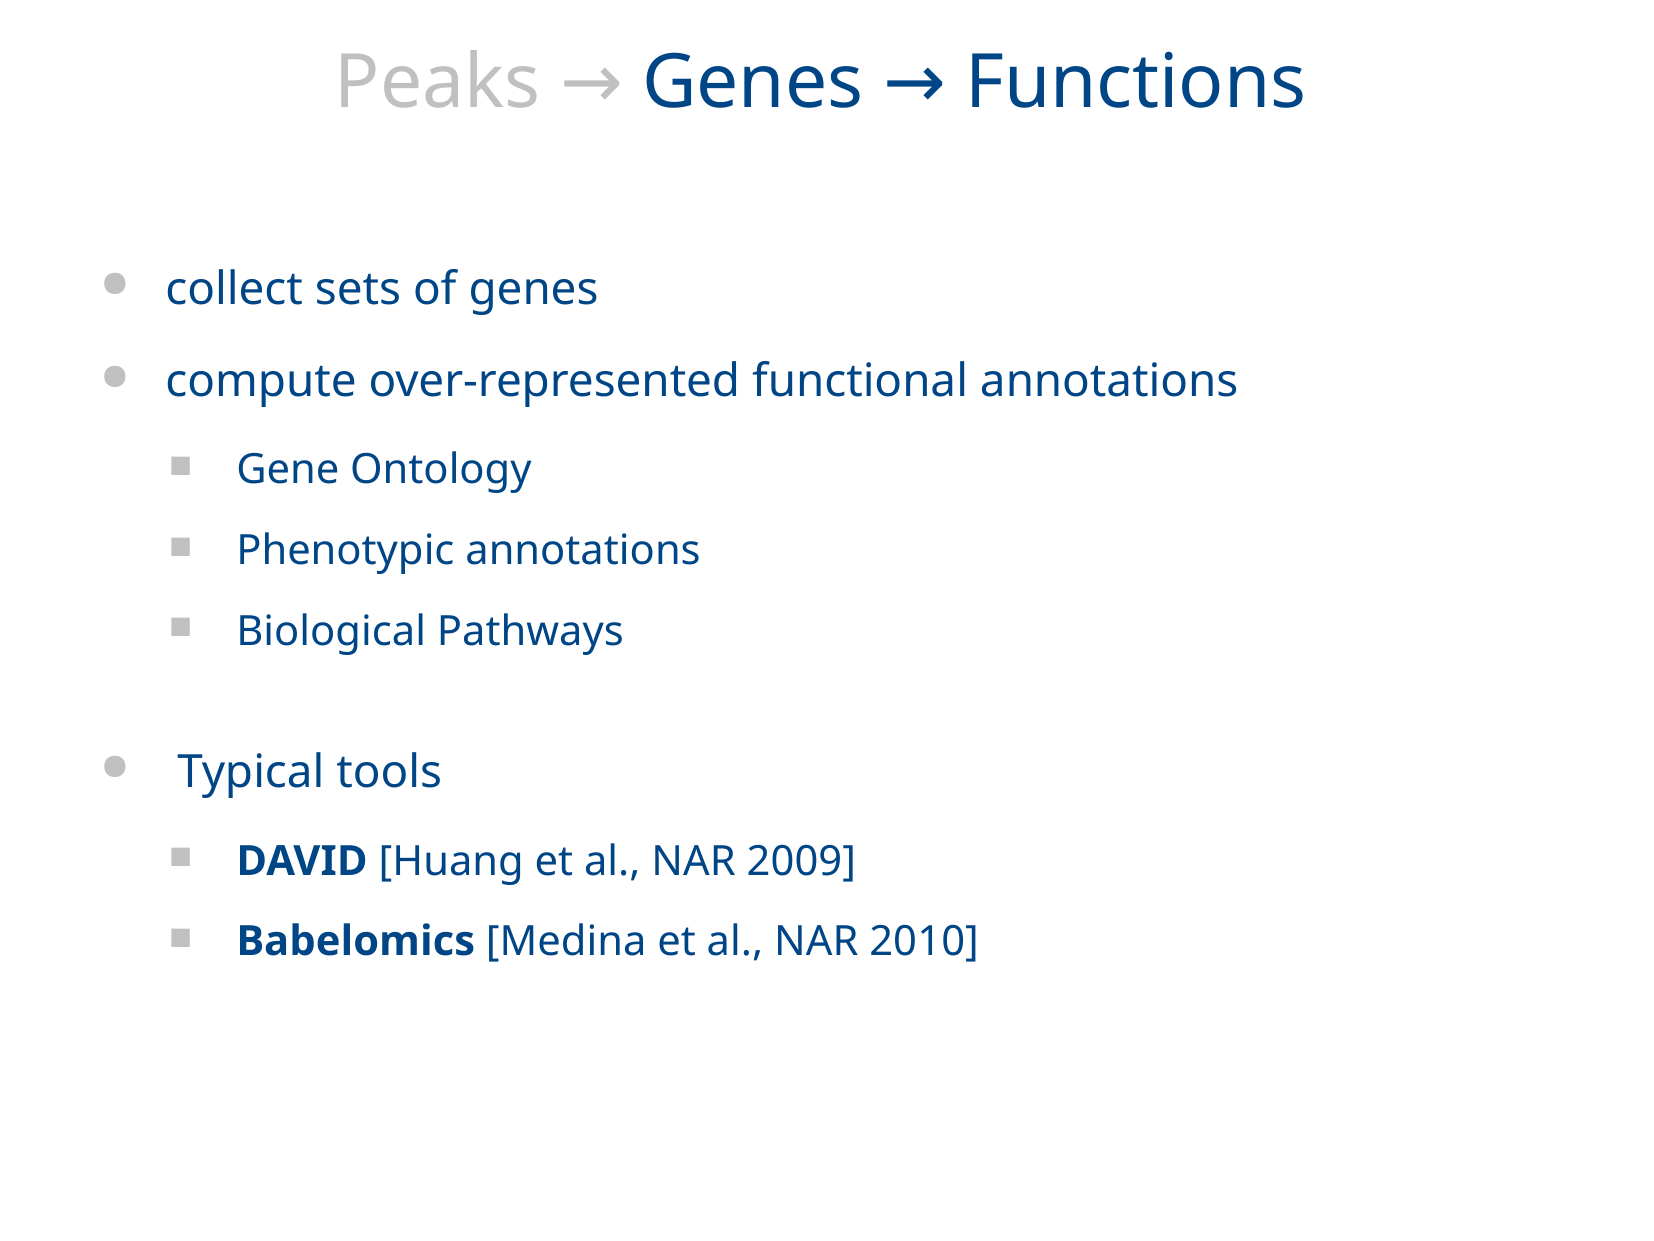

# Peaks → Genes → Functions
collect sets of genes
compute over-represented functional annotations
Gene Ontology
Phenotypic annotations
Biological Pathways
 Typical tools
DAVID [Huang et al., NAR 2009]
Babelomics [Medina et al., NAR 2010]